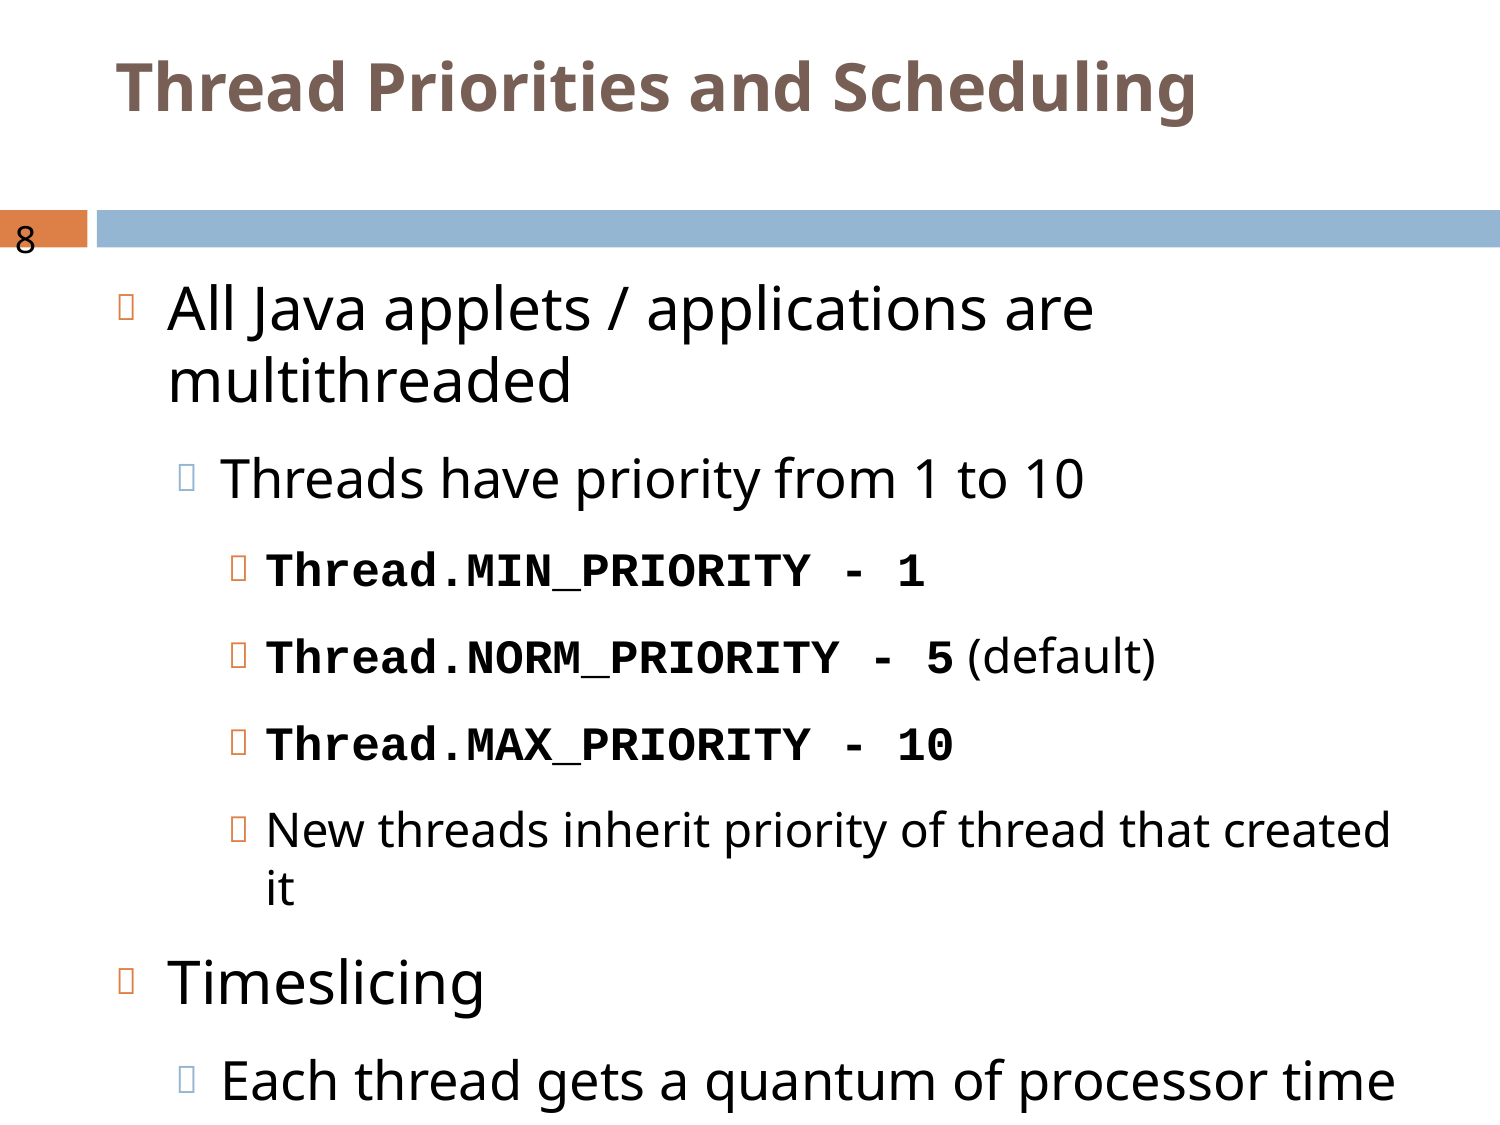

# Thread Priorities and Scheduling
All Java applets / applications are multithreaded
Threads have priority from 1 to 10
Thread.MIN_PRIORITY - 1
Thread.NORM_PRIORITY - 5 (default)
Thread.MAX_PRIORITY - 10
New threads inherit priority of thread that created it
Timeslicing
Each thread gets a quantum of processor time to execute
After time is up, processor given to next thread of equal priority (if available)
Without timeslicing, each thread of equal priority runs to completion